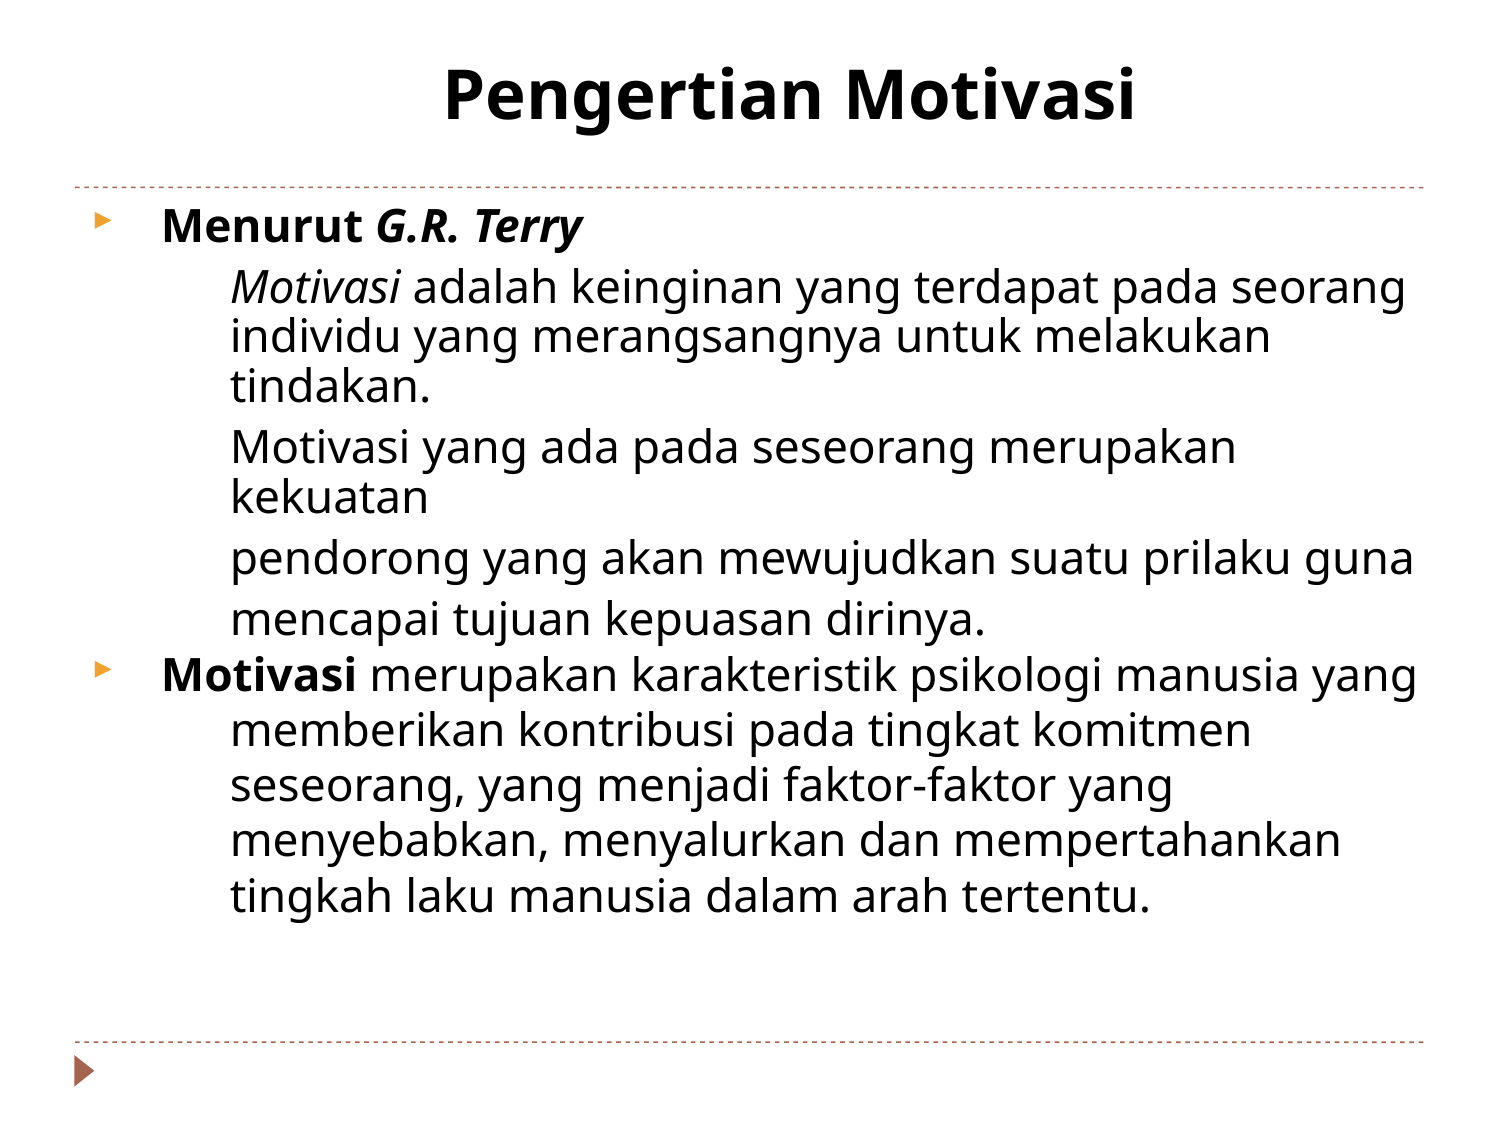

# Pengertian Motivasi
Menurut G.R. Terry
	Motivasi adalah keinginan yang terdapat pada seorang individu yang merangsangnya untuk melakukan tindakan.
	Motivasi yang ada pada seseorang merupakan kekuatan
	pendorong yang akan mewujudkan suatu prilaku guna
	mencapai tujuan kepuasan dirinya.
Motivasi merupakan karakteristik psikologi manusia yang memberikan kontribusi pada tingkat komitmen seseorang, yang menjadi faktor-faktor yang menyebabkan, menyalurkan dan mempertahankan tingkah laku manusia dalam arah tertentu.